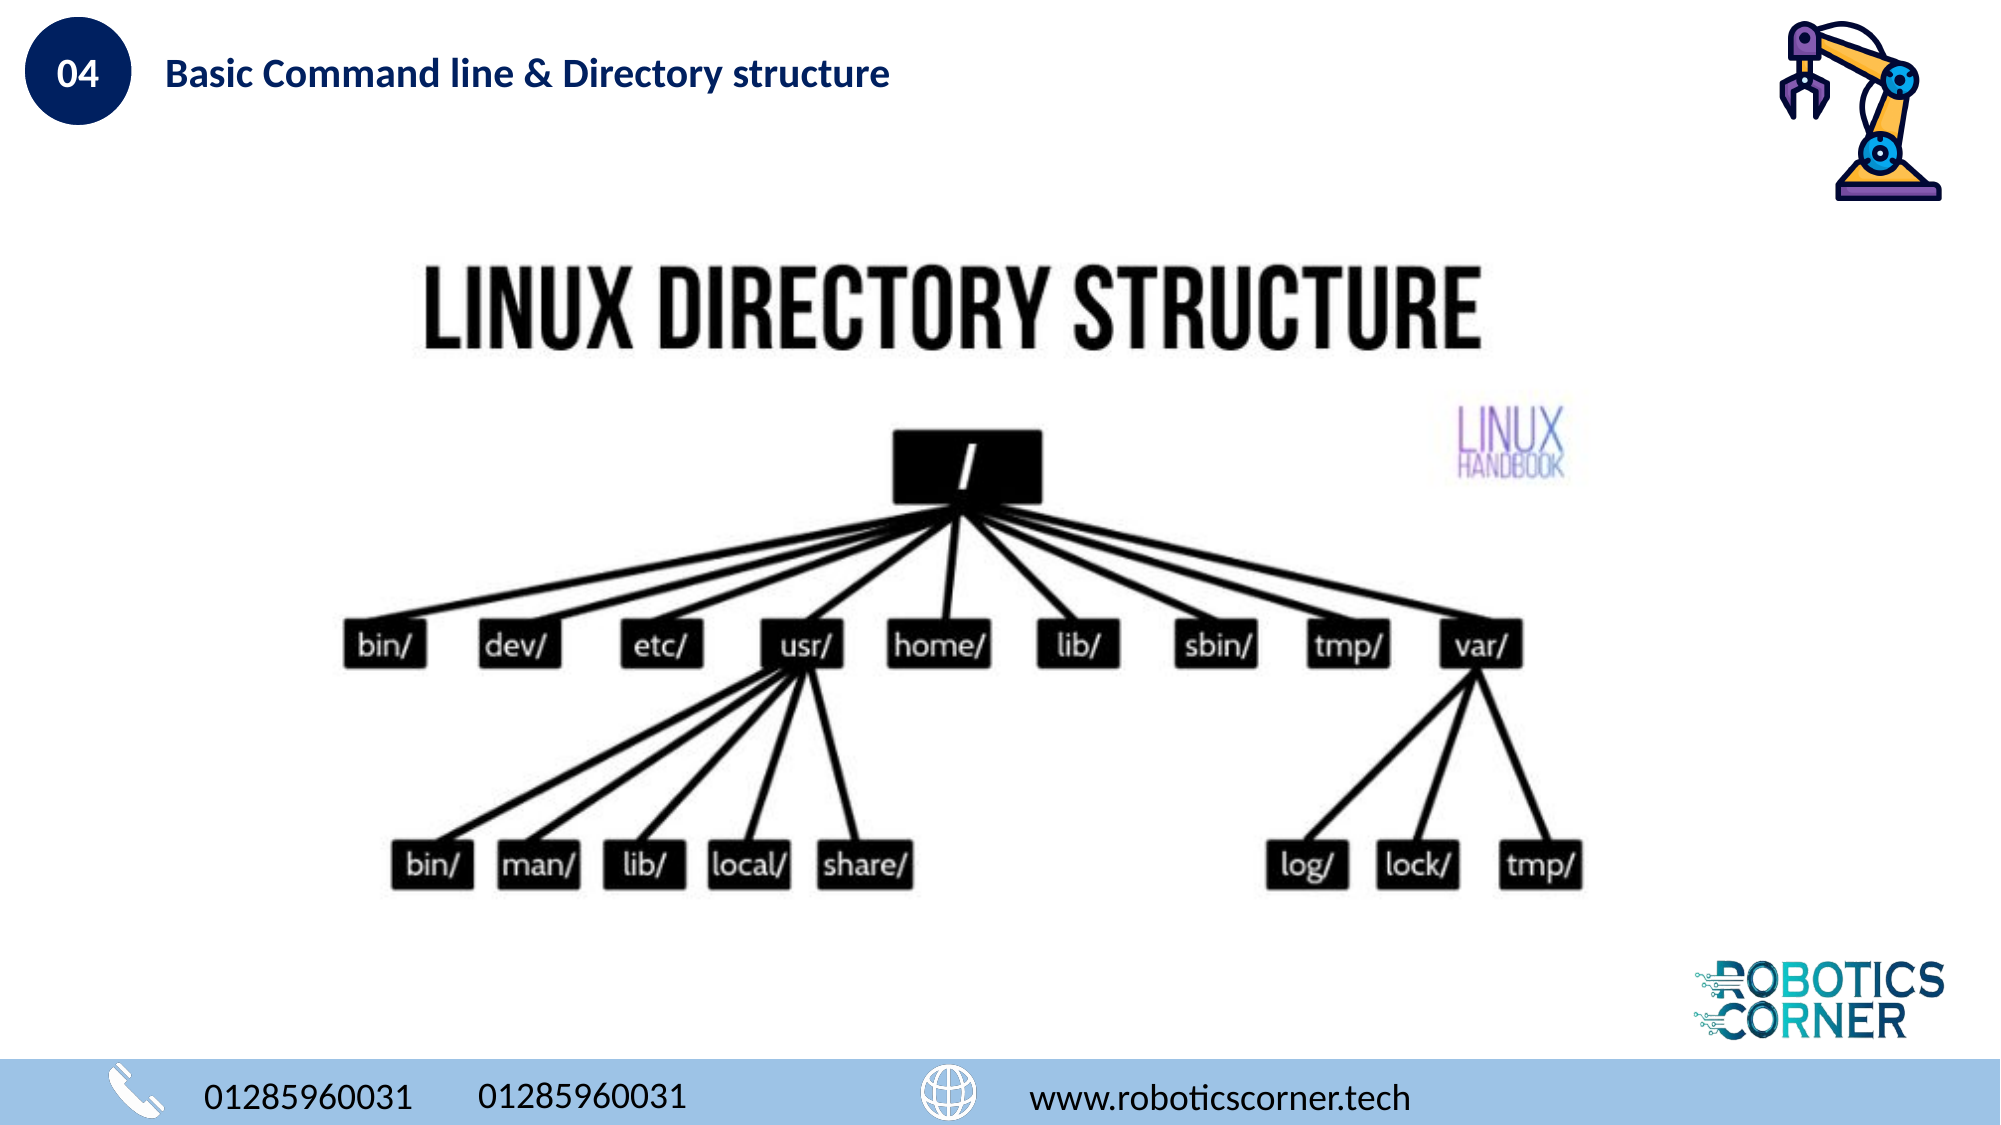

04
Basic Command line & Directory structure
 General Files – It is also called ordinary files. It may be an image, video, program, or simple text file. These types of files can be in ASCII or Binary format. It is the most commonly used file in the Linux system.
Directory Files –It may be a directory file within a directory (subdirectory).
Device Files – In a Windows-like operating system, devices like CD-ROM, and hard drives are represented as drive letters like F: G: H whereas in the Linux system devices are represented as files. As for example, /dev/sda1, /dev/sda2, and so on.
01285960031
01285960031
www.roboticscorner.tech